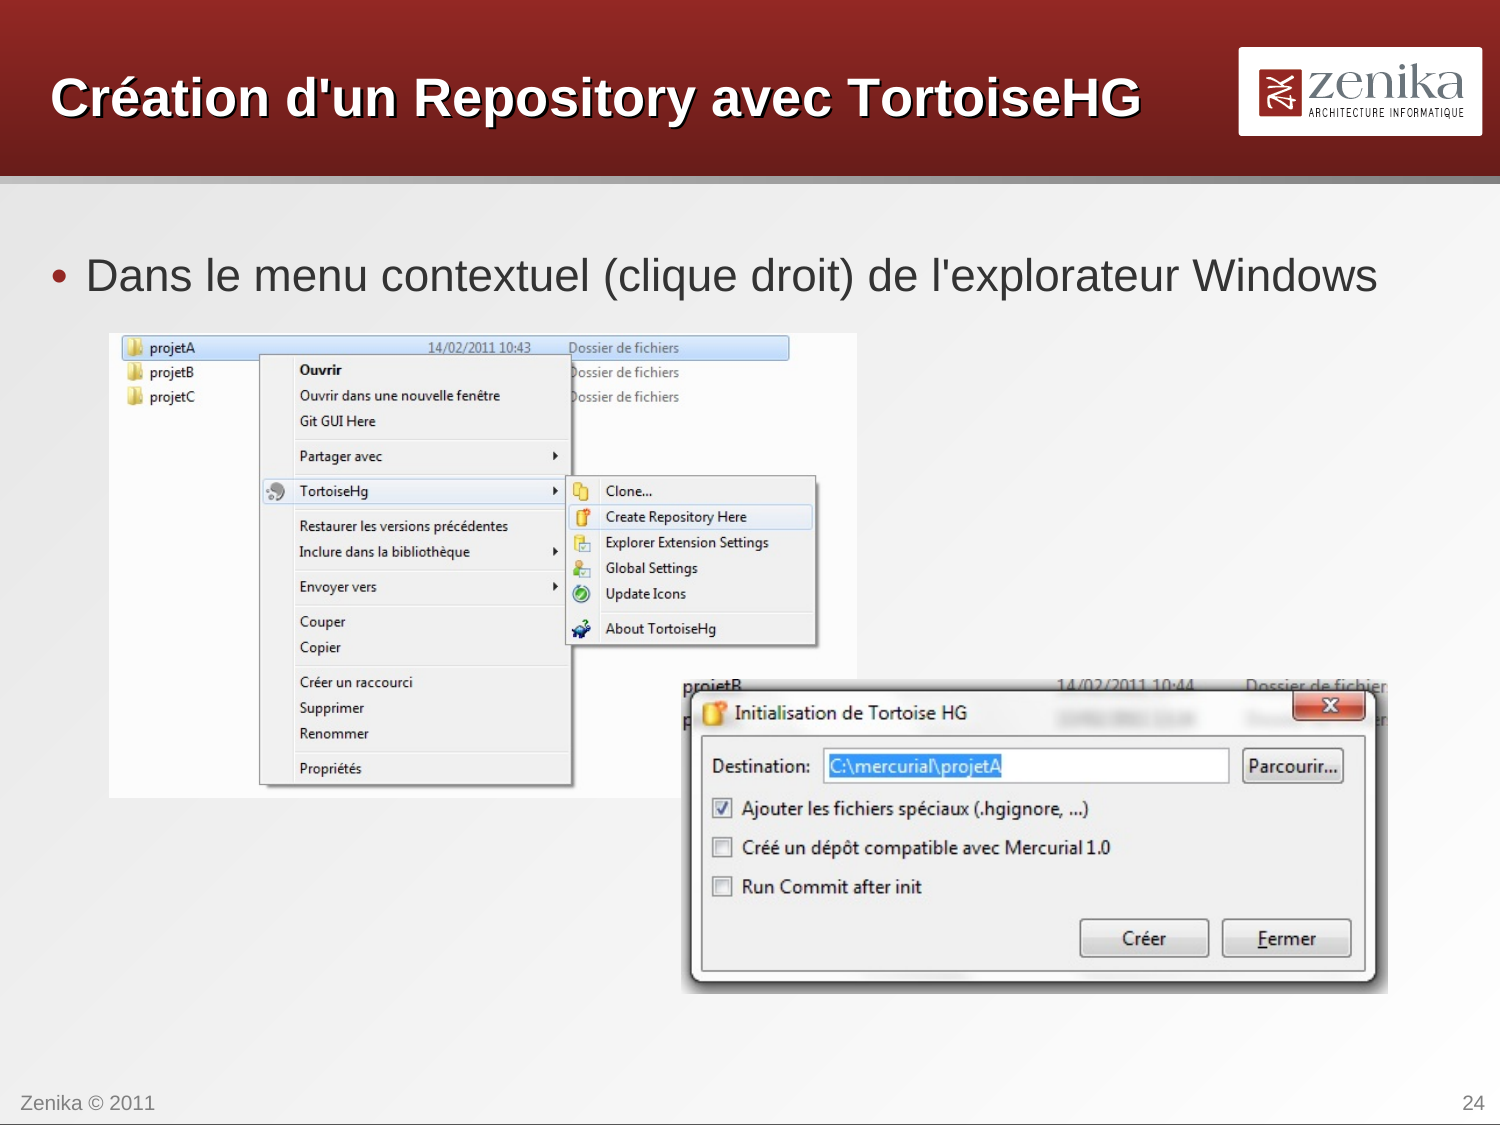

# Création d'un Repository avec TortoiseHG
Dans le menu contextuel (clique droit) de l'explorateur Windows